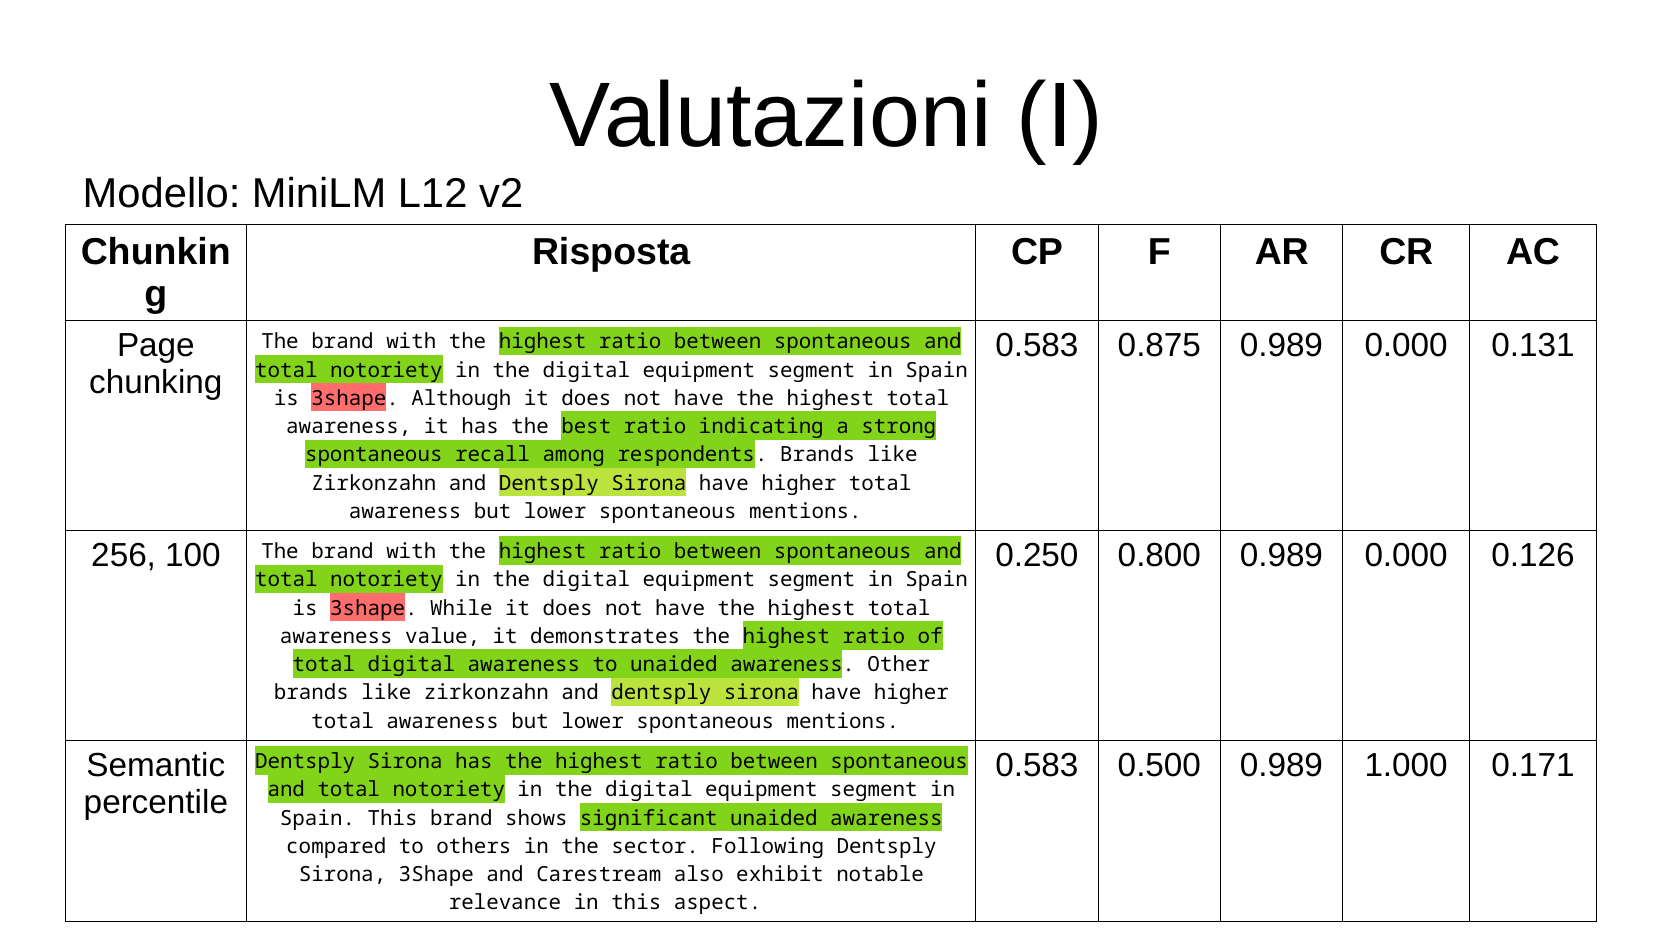

# Valutazioni (I)
Modello: MiniLM L12 v2
| Chunking | Risposta | CP | F | AR | CR | AC |
| --- | --- | --- | --- | --- | --- | --- |
| Page chunking | The brand with the highest ratio between spontaneous and total notoriety in the digital equipment segment in Spain is 3shape. Although it does not have the highest total awareness, it has the best ratio indicating a strong spontaneous recall among respondents. Brands like Zirkonzahn and Dentsply Sirona have higher total awareness but lower spontaneous mentions. | 0.583 | 0.875 | 0.989 | 0.000 | 0.131 |
| 256, 100 | The brand with the highest ratio between spontaneous and total notoriety in the digital equipment segment in Spain is 3shape. While it does not have the highest total awareness value, it demonstrates the highest ratio of total digital awareness to unaided awareness. Other brands like zirkonzahn and dentsply sirona have higher total awareness but lower spontaneous mentions. | 0.250 | 0.800 | 0.989 | 0.000 | 0.126 |
| Semantic percentile | Dentsply Sirona has the highest ratio between spontaneous and total notoriety in the digital equipment segment in Spain. This brand shows significant unaided awareness compared to others in the sector. Following Dentsply Sirona, 3Shape and Carestream also exhibit notable relevance in this aspect. | 0.583 | 0.500 | 0.989 | 1.000 | 0.171 |